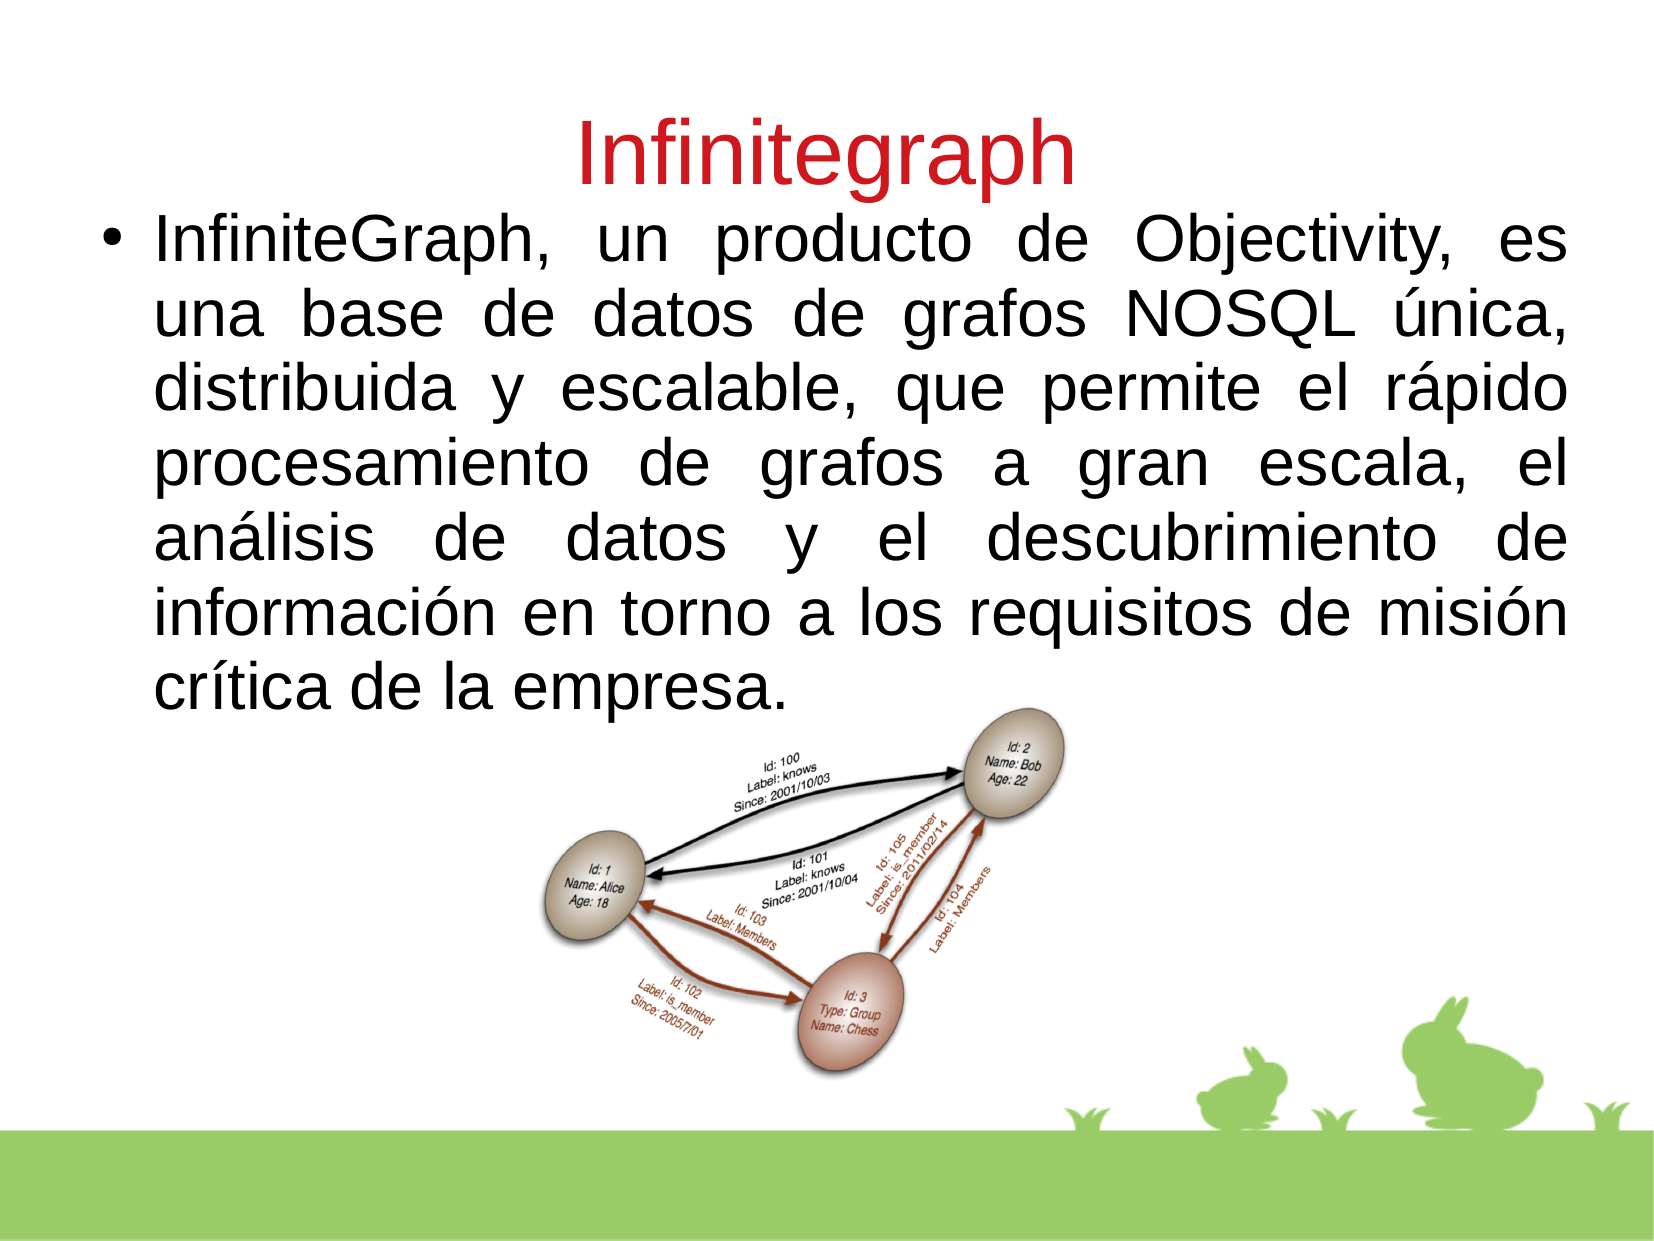

# Infinitegraph
InfiniteGraph, un producto de Objectivity, es una base de datos de grafos NOSQL única, distribuida y escalable, que permite el rápido procesamiento de grafos a gran escala, el análisis de datos y el descubrimiento de información en torno a los requisitos de misión crítica de la empresa.